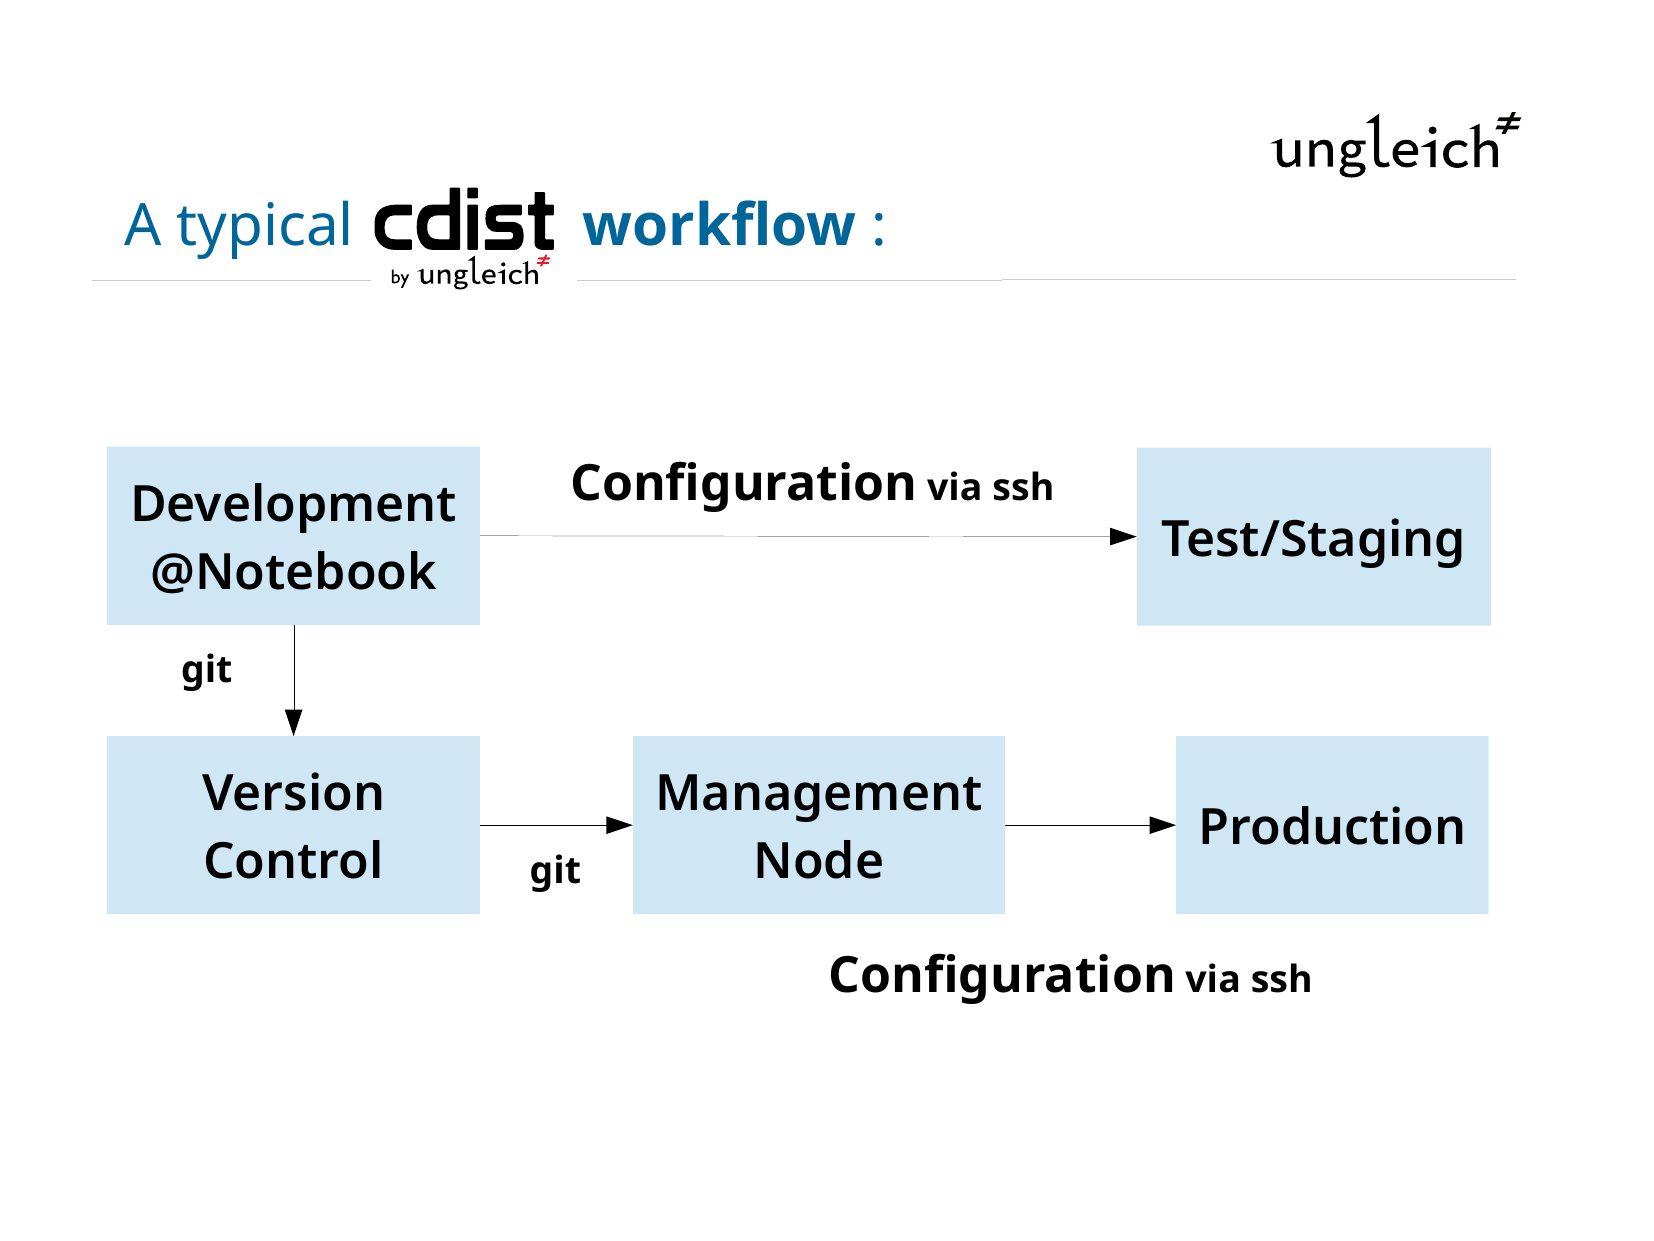

# A typical workflow :
Configuration via ssh
Development
@Notebook
Test/Staging
git
Version
Control
Management
Node
Production
git
Configuration via ssh